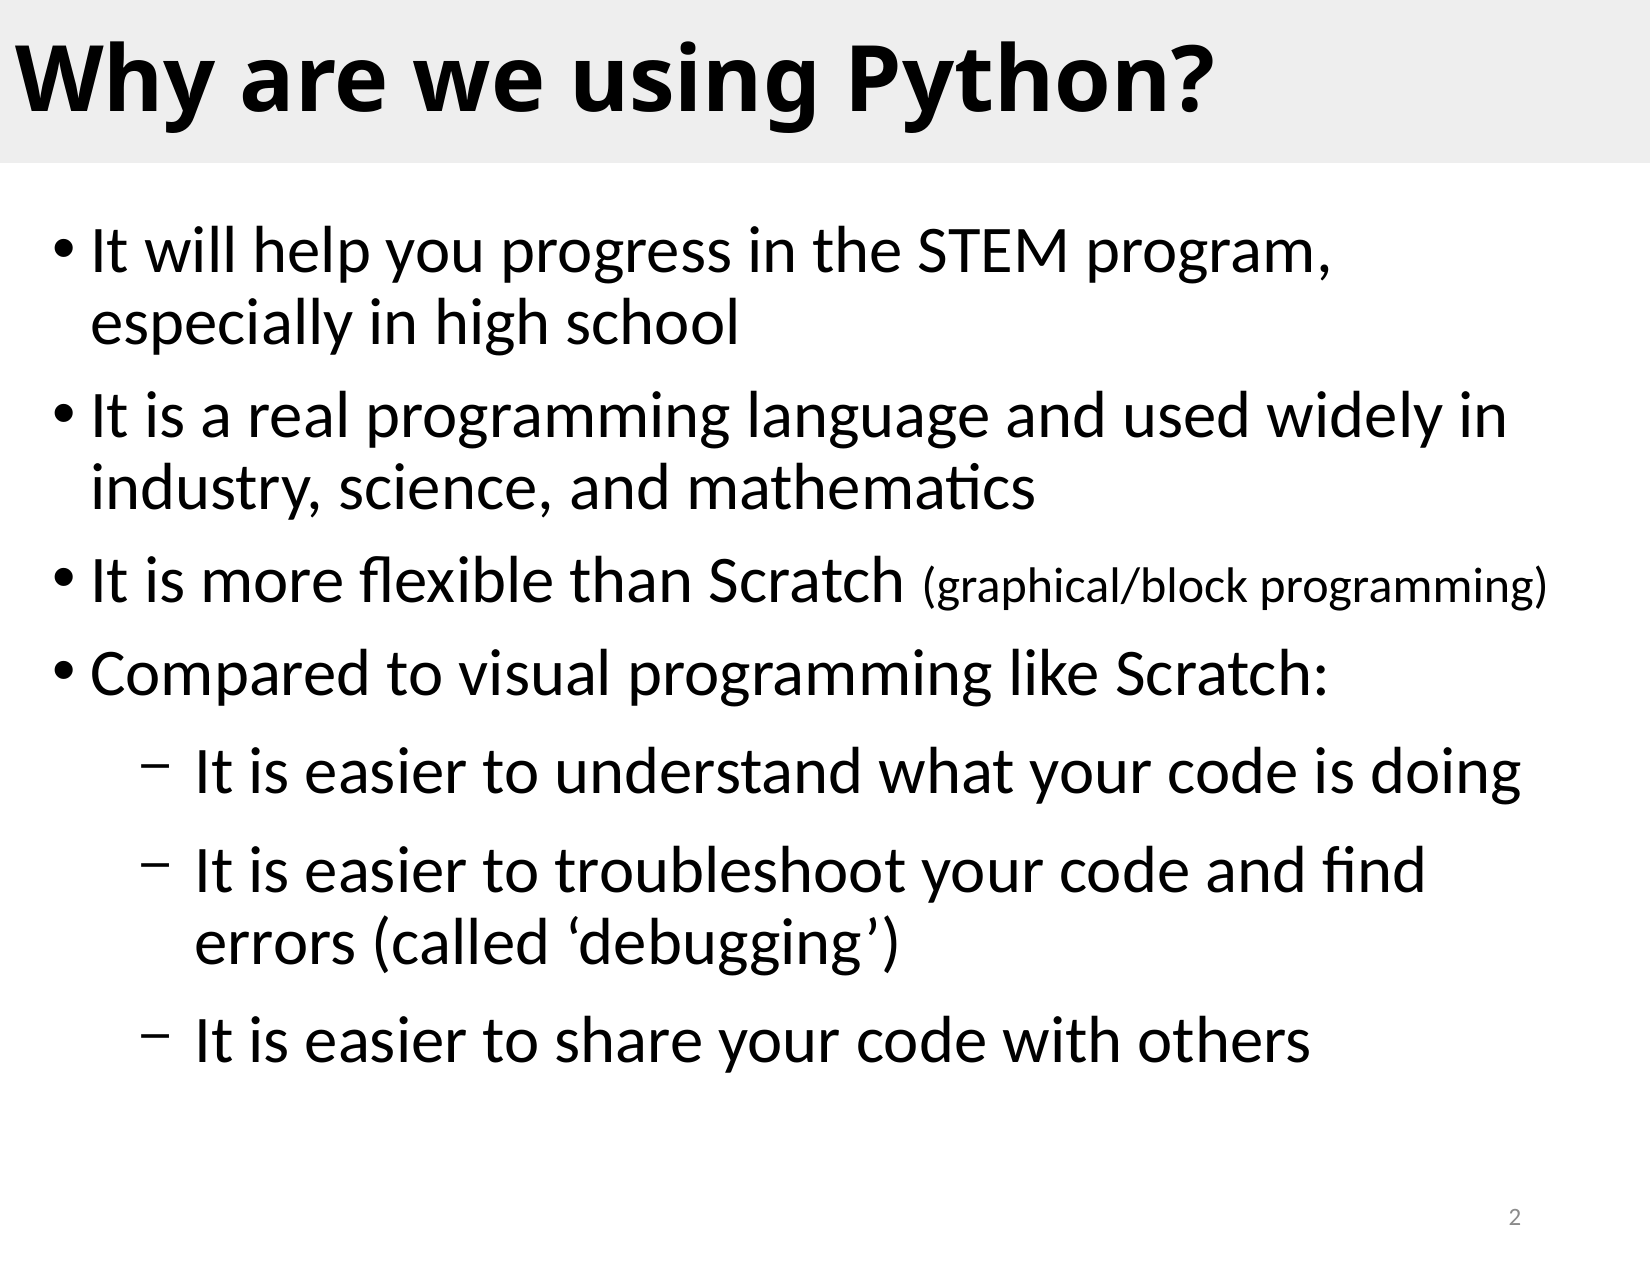

# Why are we using Python?
It will help you progress in the STEM program, especially in high school
It is a real programming language and used widely in industry, science, and mathematics
It is more flexible than Scratch (graphical/block programming)
Compared to visual programming like Scratch:
It is easier to understand what your code is doing
It is easier to troubleshoot your code and find errors (called ‘debugging’)
It is easier to share your code with others
2